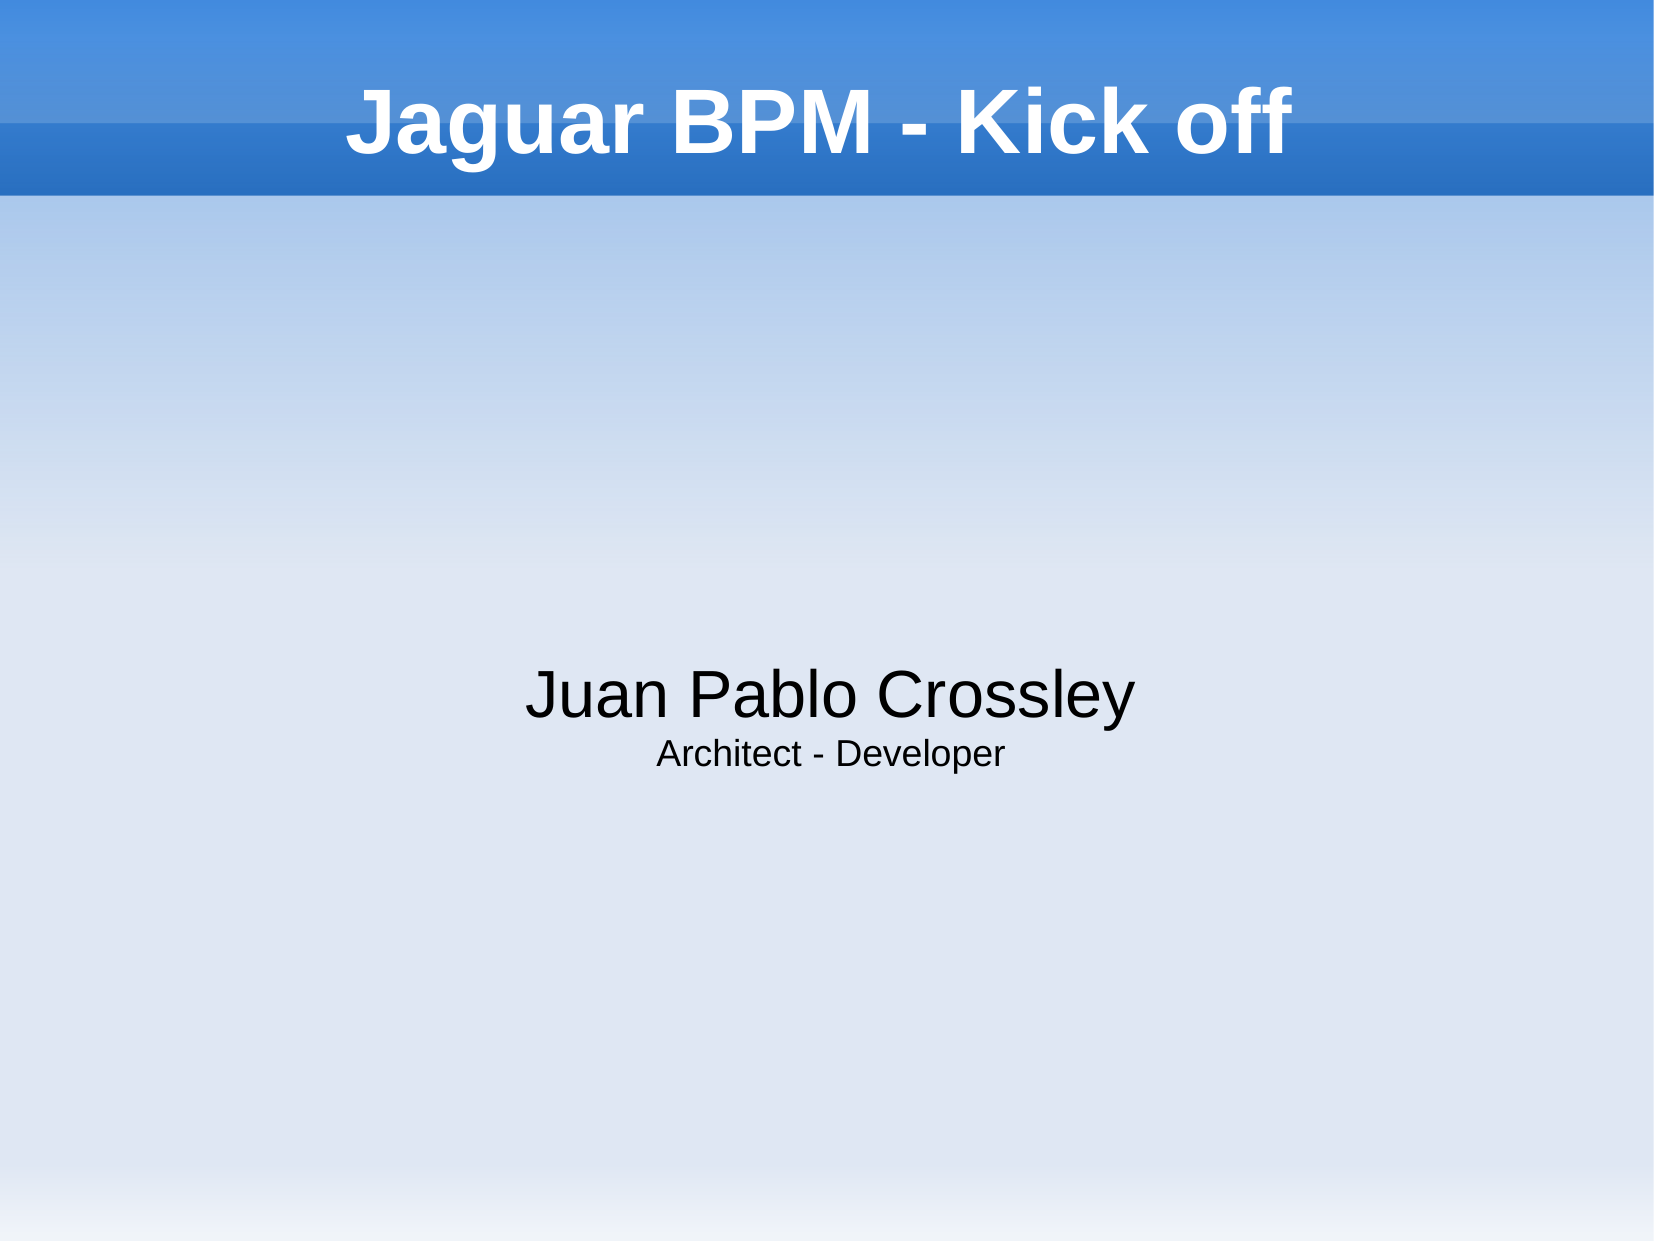

# Jaguar BPM - Kick off
Juan Pablo Crossley
Architect - Developer